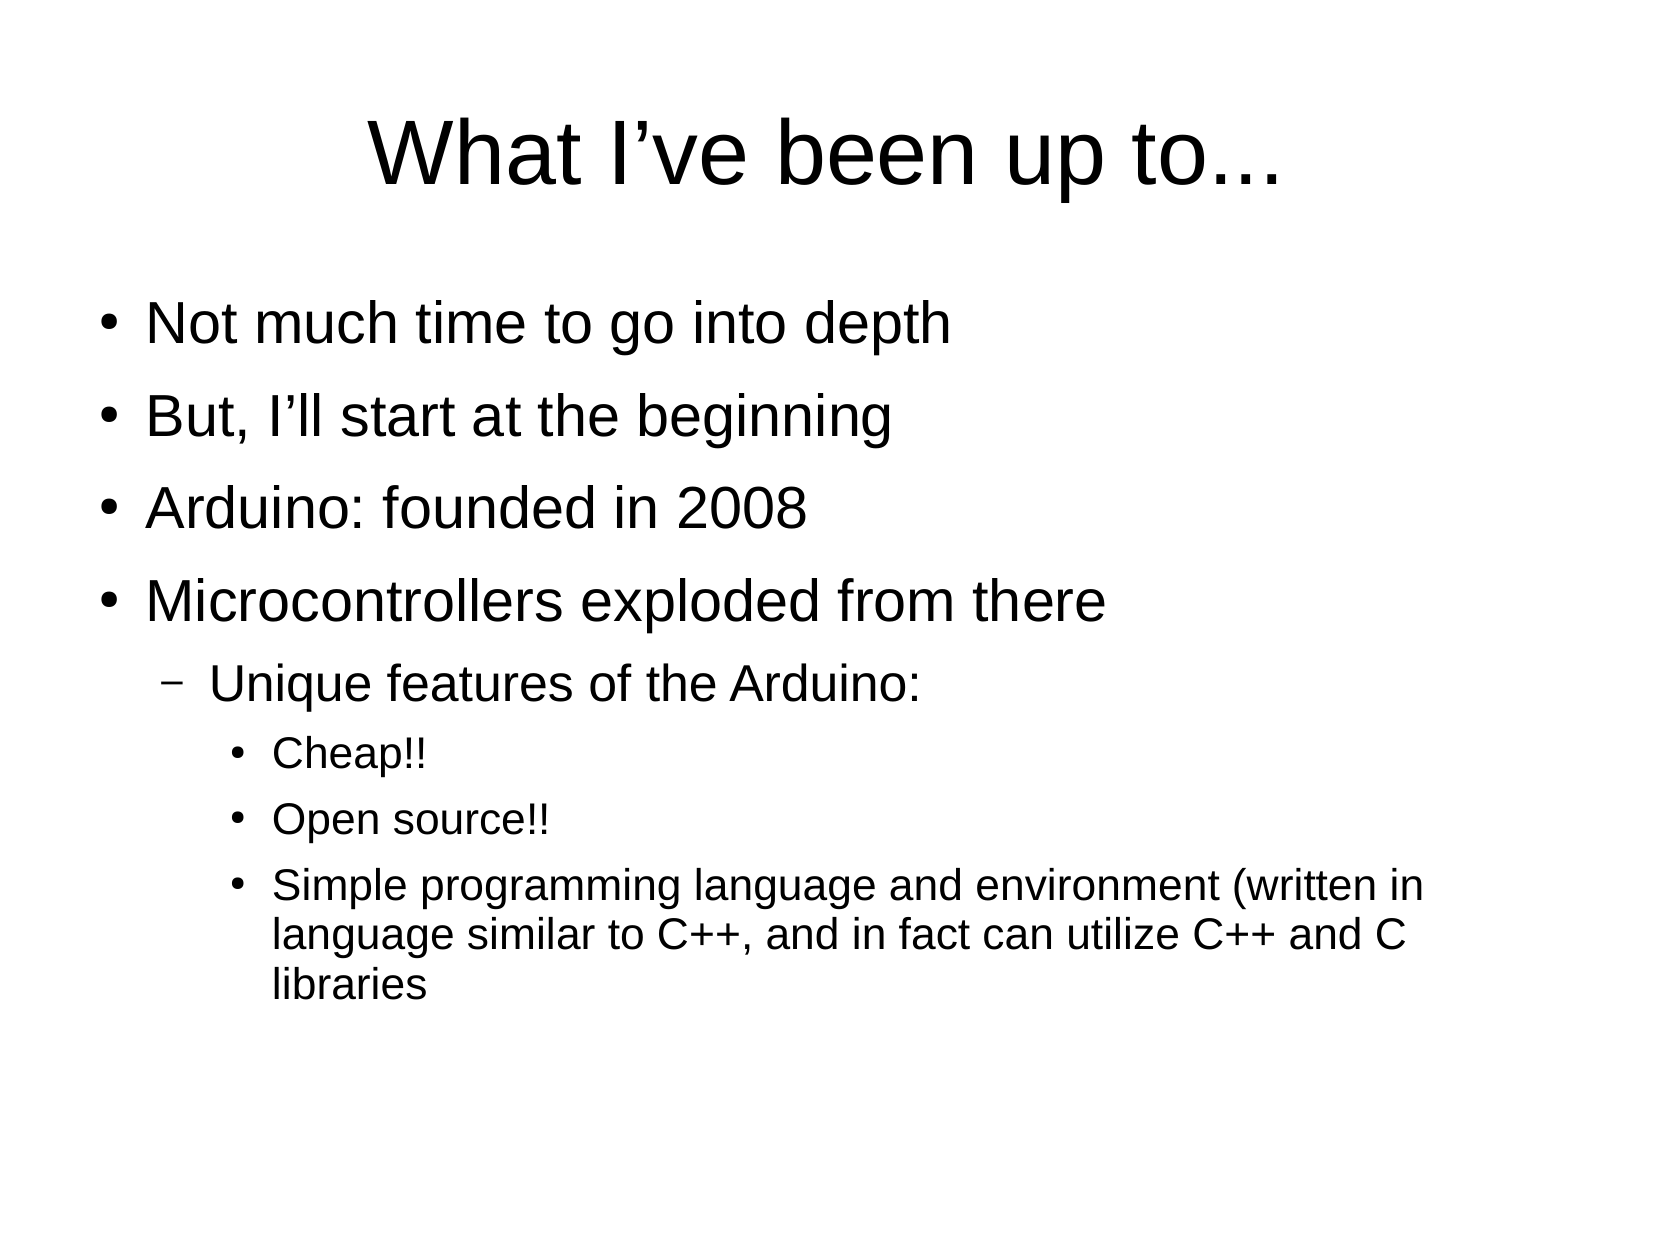

# What I’ve been up to...
Not much time to go into depth
But, I’ll start at the beginning
Arduino: founded in 2008
Microcontrollers exploded from there
Unique features of the Arduino:
Cheap!!
Open source!!
Simple programming language and environment (written in language similar to C++, and in fact can utilize C++ and C libraries